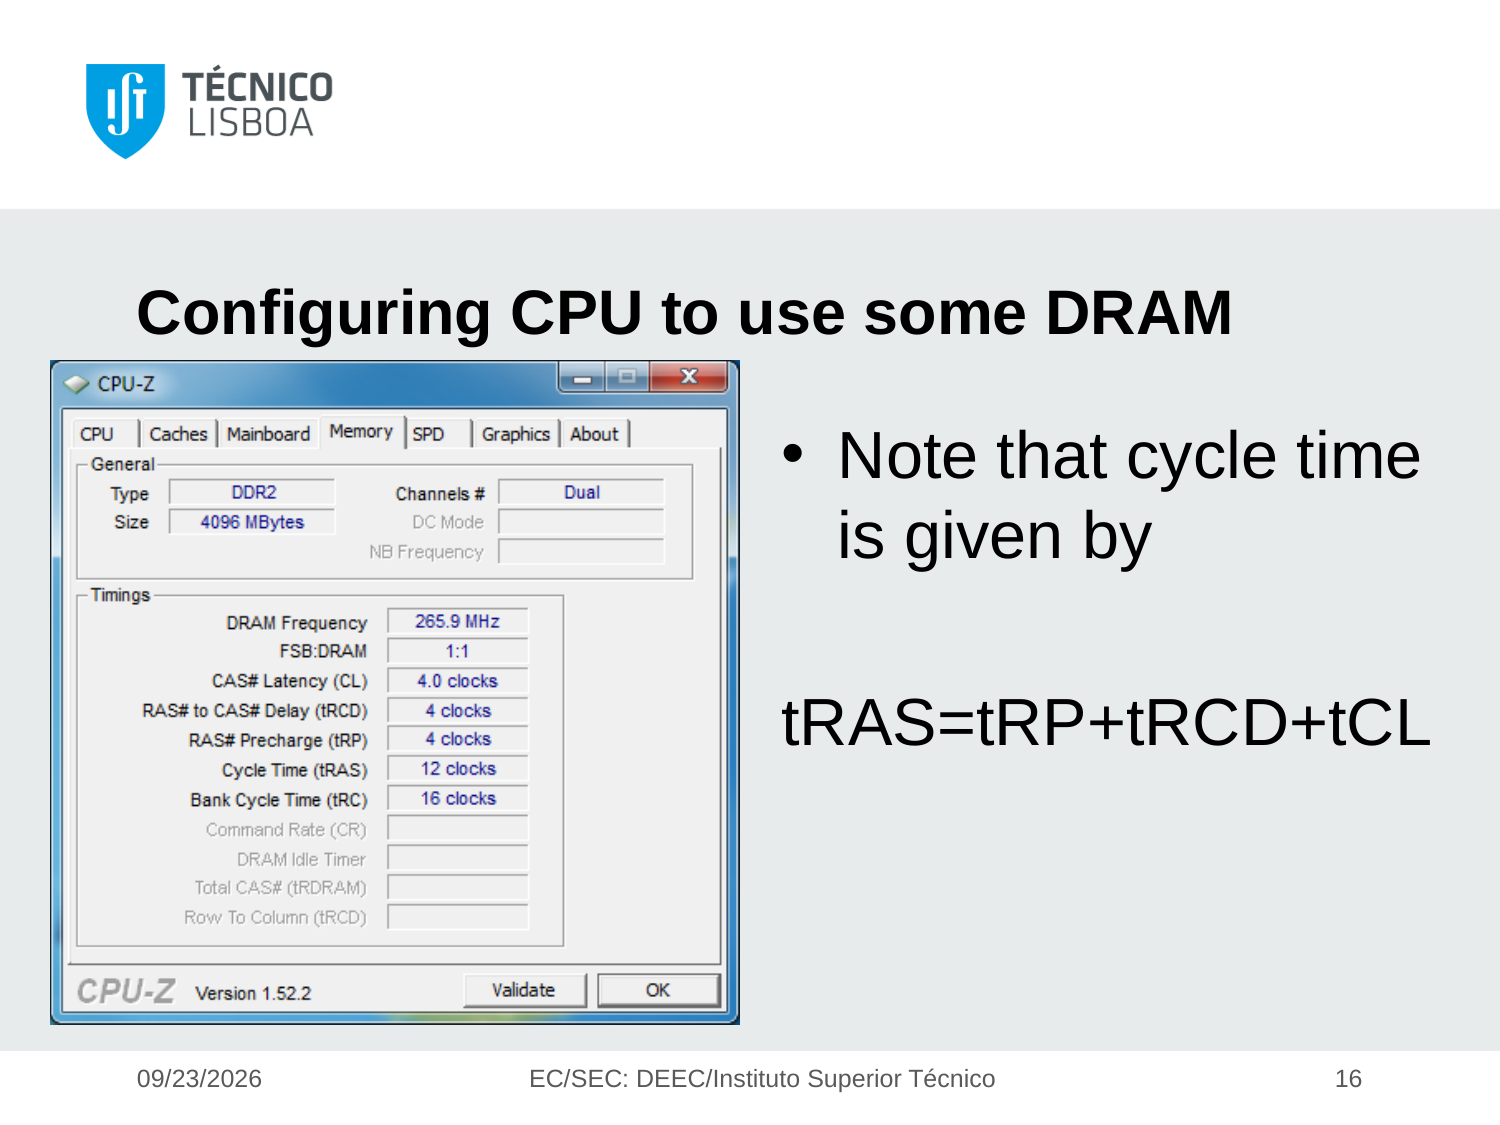

# Configuring CPU to use some DRAM
Note that cycle time is given by
tRAS=tRP+tRCD+tCL
EC/SEC: DEEC/Instituto Superior Técnico